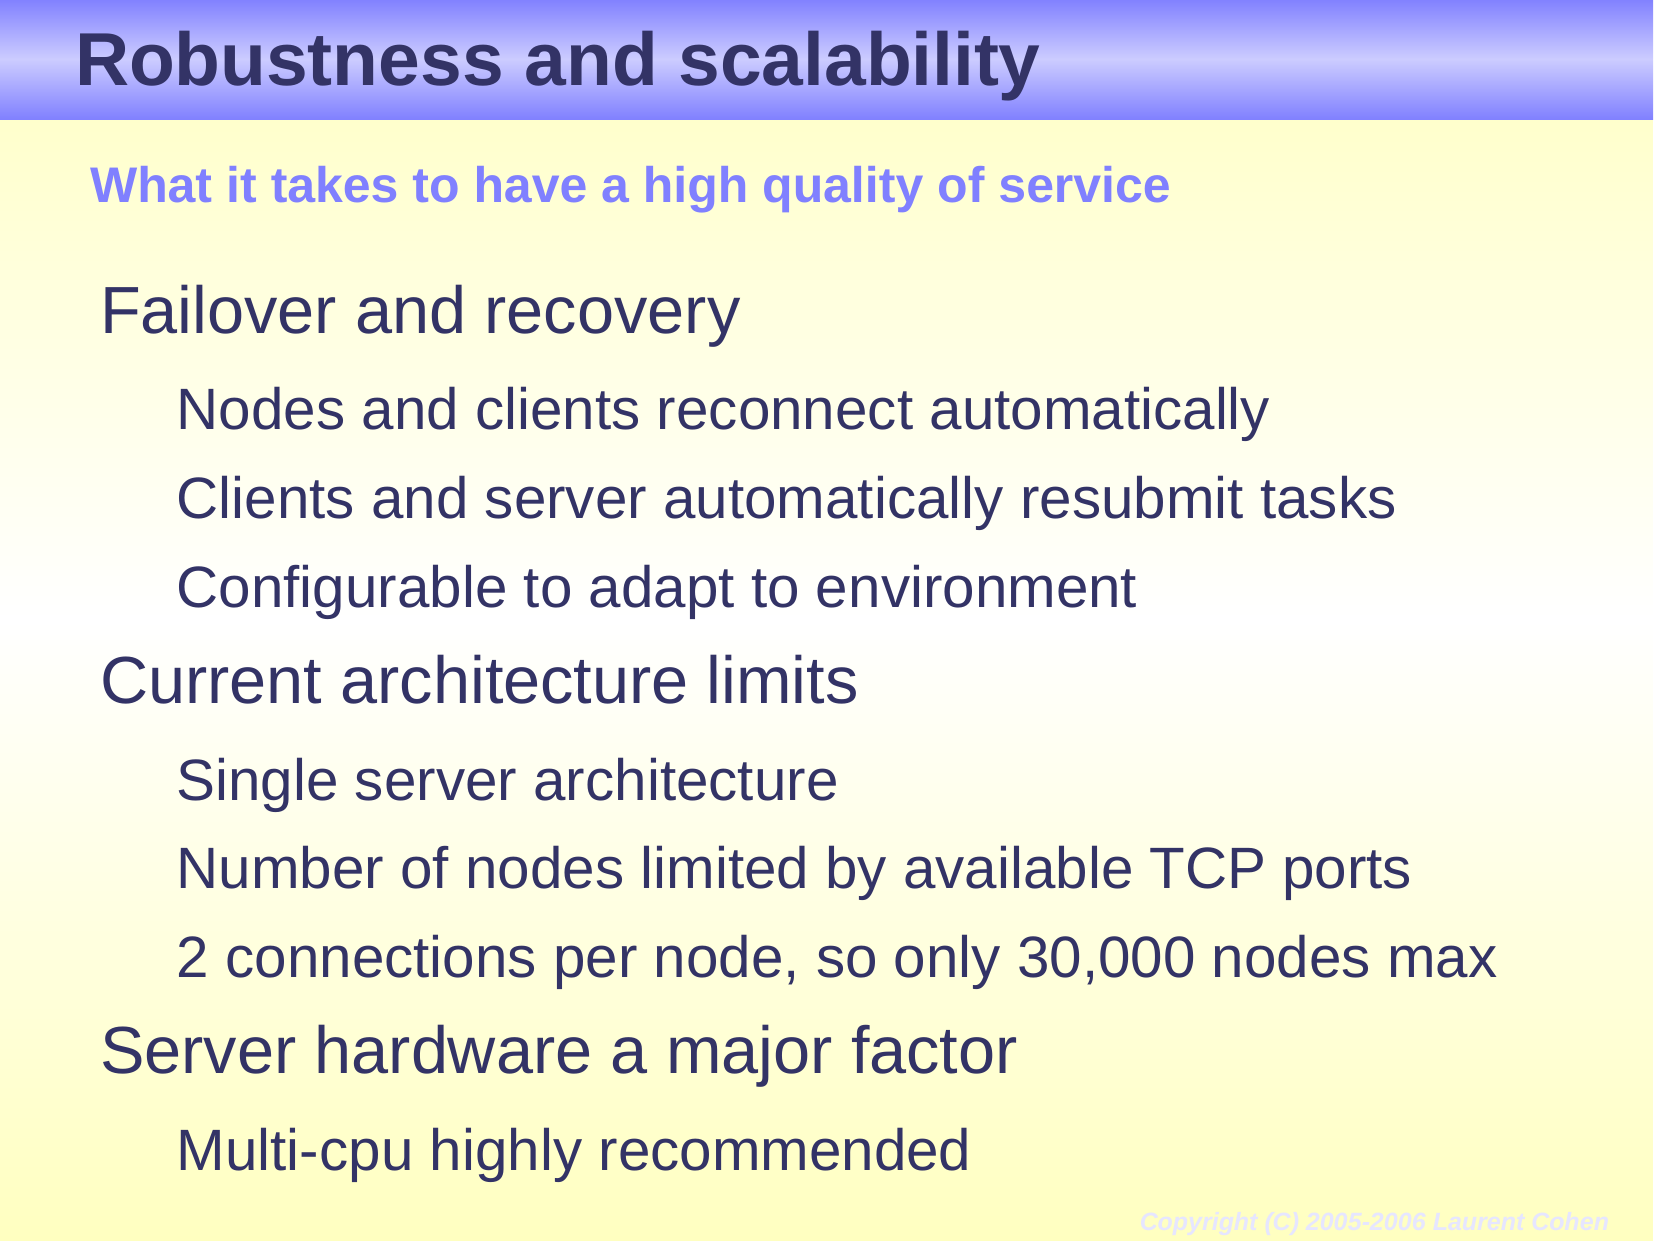

# Robustness and scalability
What it takes to have a high quality of service
Failover and recovery
Nodes and clients reconnect automatically
Clients and server automatically resubmit tasks
Configurable to adapt to environment
Current architecture limits
Single server architecture
Number of nodes limited by available TCP ports
2 connections per node, so only 30,000 nodes max
Server hardware a major factor
Multi-cpu highly recommended